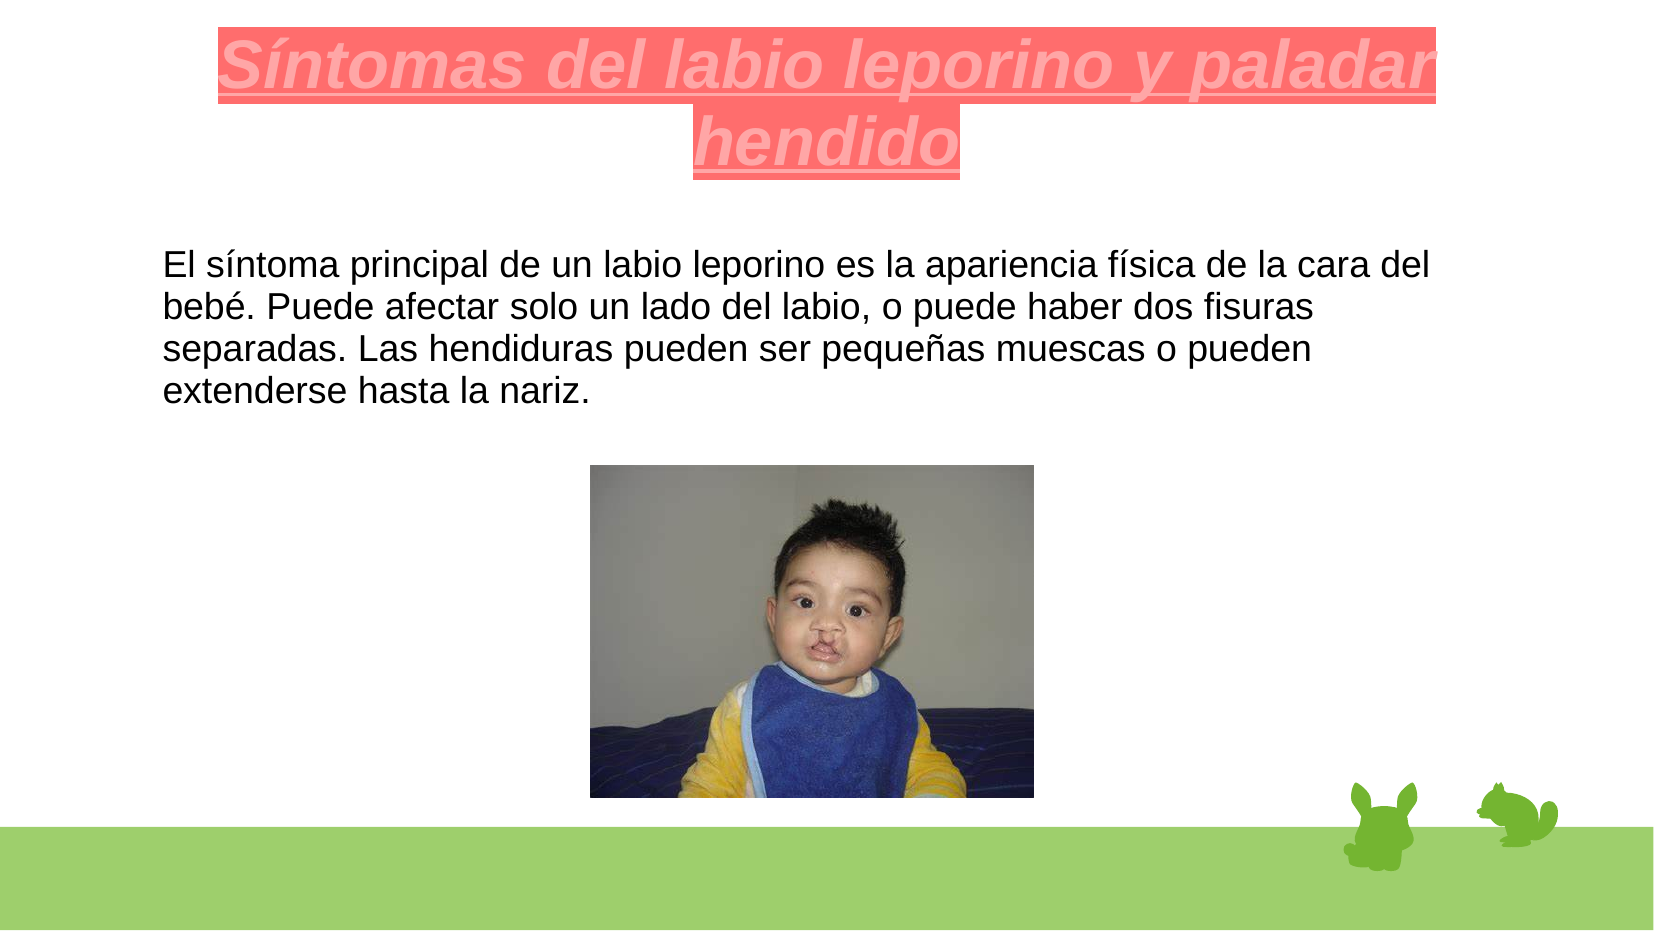

# Síntomas del labio leporino y paladar hendido
El síntoma principal de un labio leporino es la apariencia física de la cara del bebé. Puede afectar solo un lado del labio, o puede haber dos fisuras separadas. Las hendiduras pueden ser pequeñas muescas o pueden extenderse hasta la nariz.